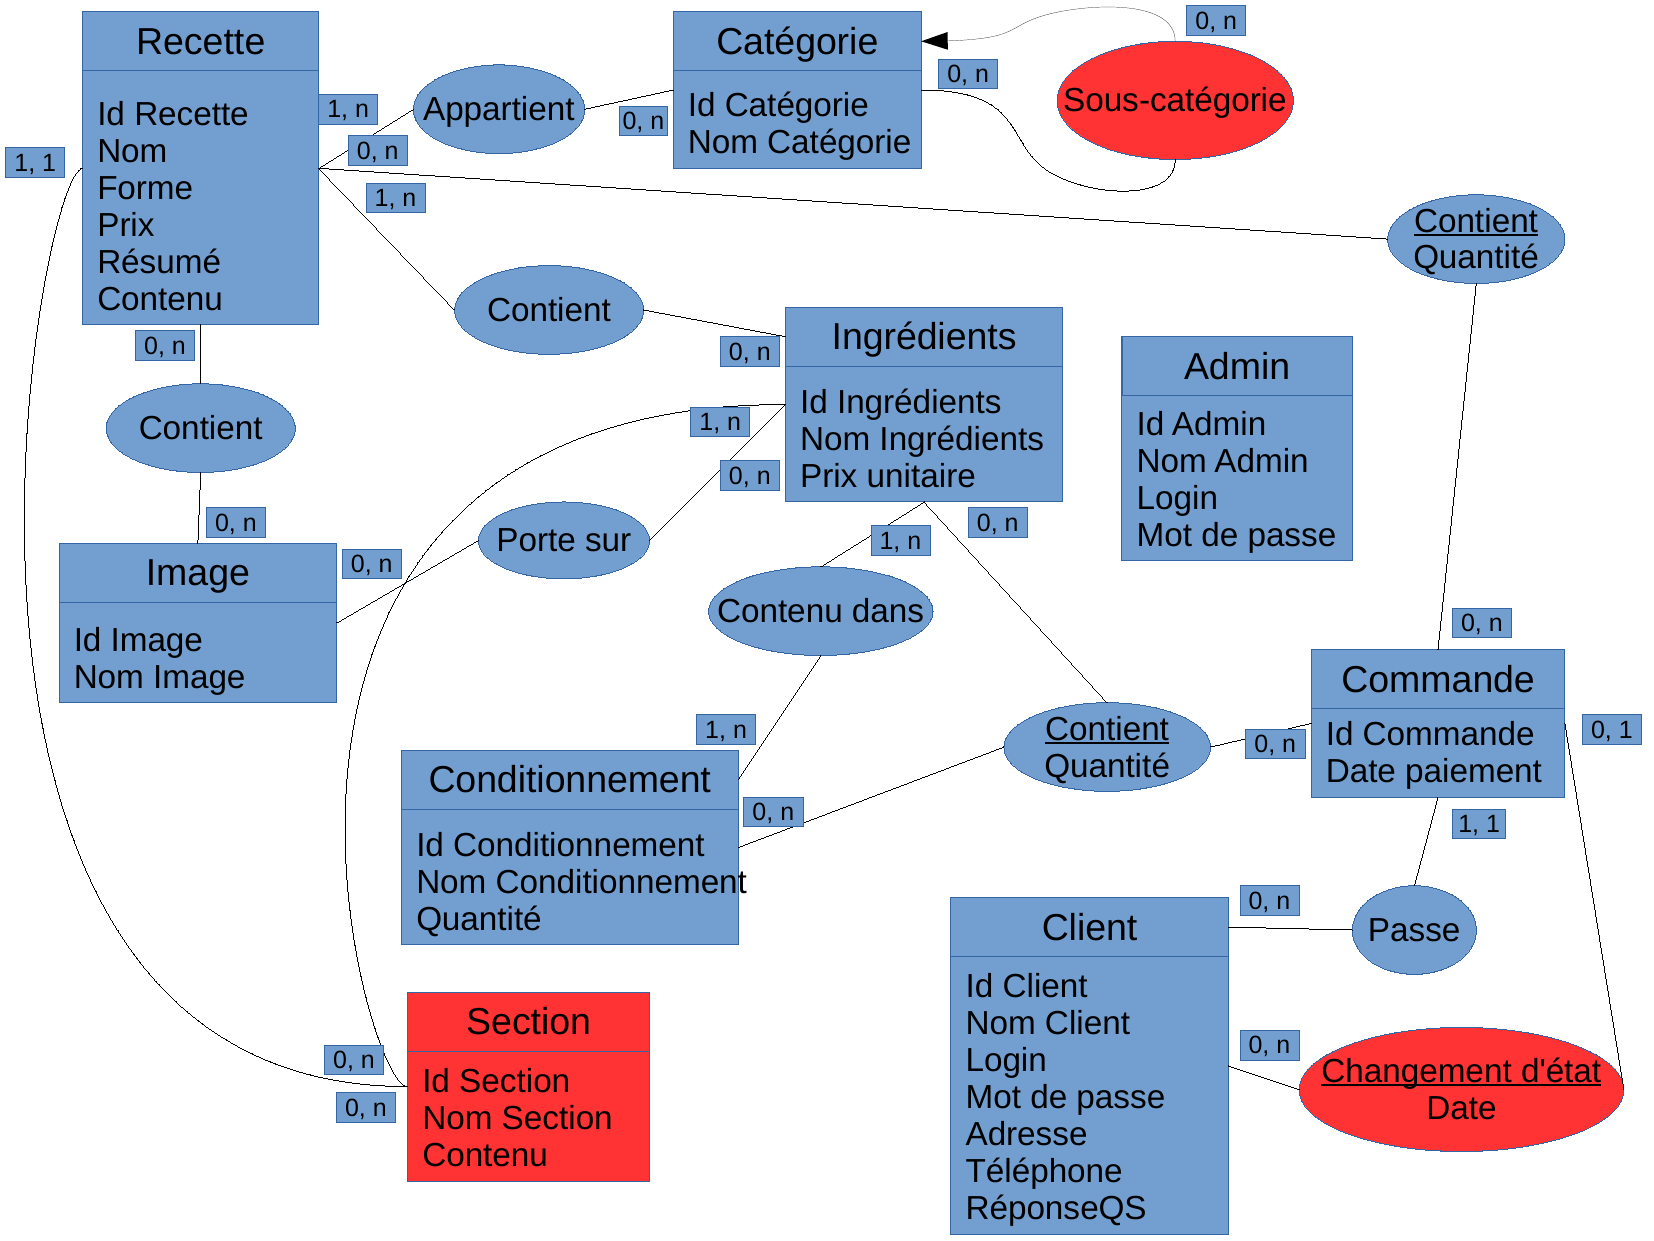

0, n
Recette
Id Catégorie
Nom Catégorie
Catégorie
Id Recette
Nom
Forme
Prix
Résumé
Contenu
Sous-catégorie
0, n
Appartient
1, n
0, n
0, n
1, 1
1, n
Contient
Quantité
Contient
Id Ingrédients
Nom Ingrédients
Prix unitaire
Ingrédients
0, n
Admin
0, n
Id Admin
Nom Admin
Login
Mot de passe
Contient
1, n
0, n
Porte sur
0, n
0, n
1, n
Id Image
Nom Image
Image
0, n
Contenu dans
0, n
Id Commande
Date paiement
Commande
Contient
Quantité
1, n
0, 1
0, n
Id Conditionnement
Nom Conditionnement
Quantité
Conditionnement
0, n
1, 1
Passe
0, n
0, n
Id Client
Nom Client
Login
Mot de passe
Adresse
Téléphone
RéponseQS
Client
Section
Id Section
Nom Section
Contenu
Changement d'état
Date
0, n
0, n
0, n